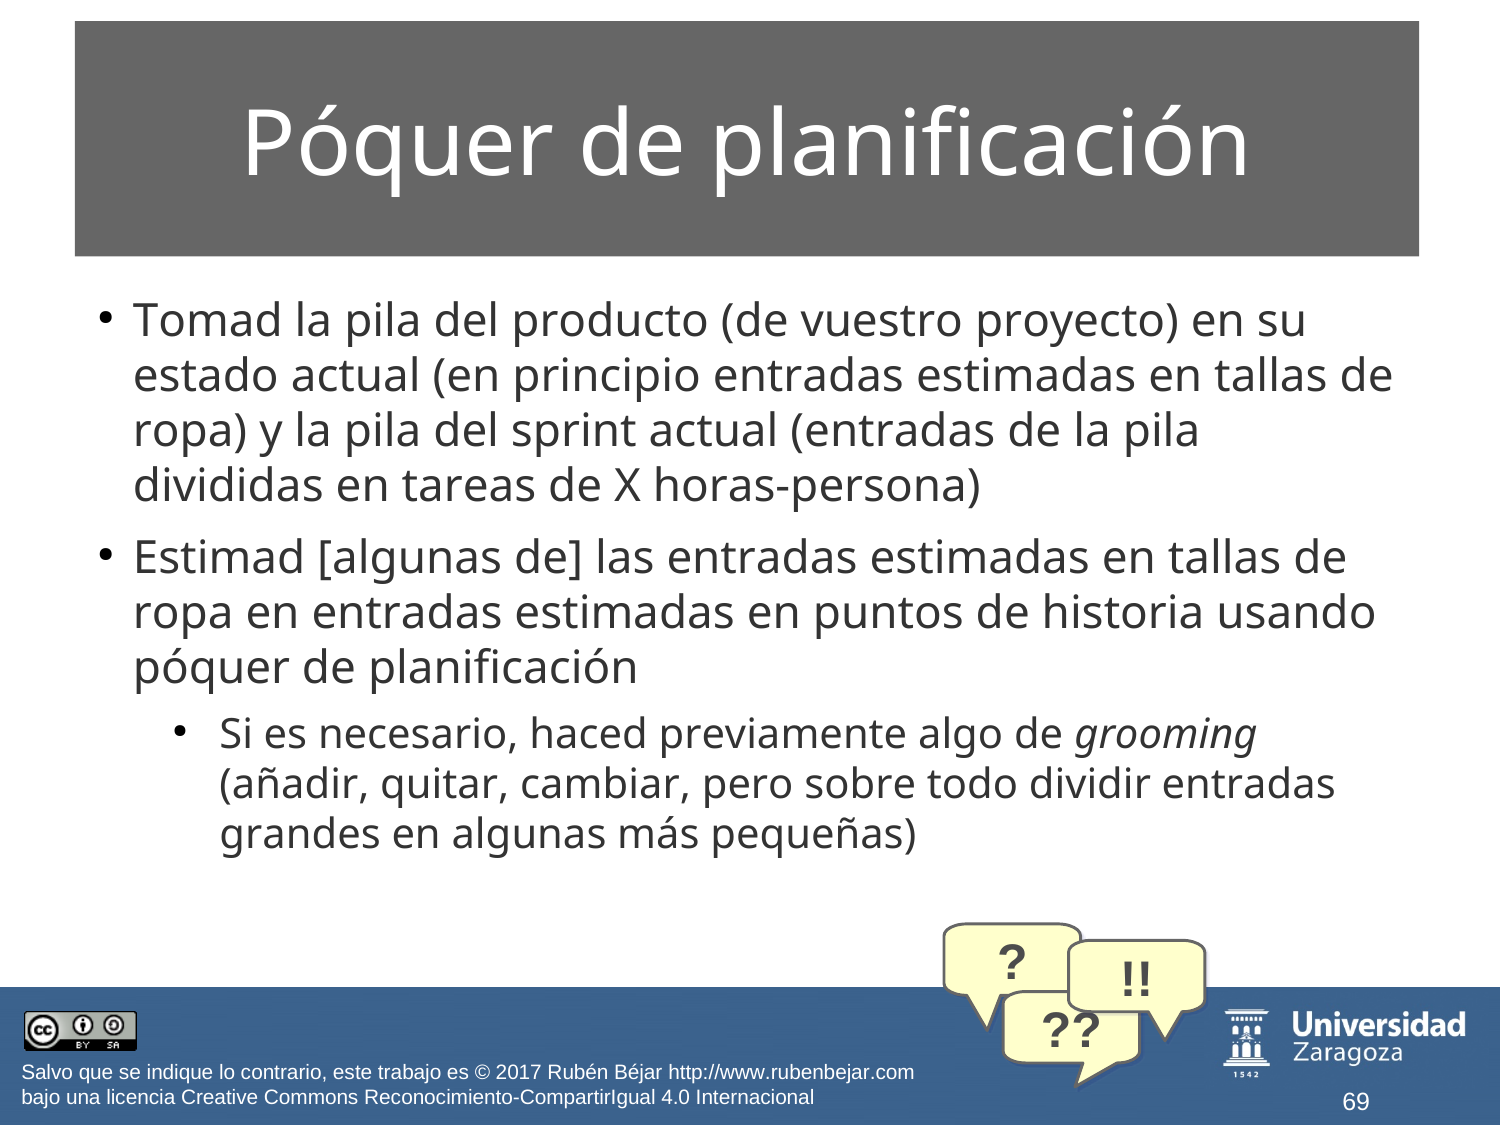

# Póquer de planificación
Tomad la pila del producto (de vuestro proyecto) en su estado actual (en principio entradas estimadas en tallas de ropa) y la pila del sprint actual (entradas de la pila divididas en tareas de X horas-persona)
Estimad [algunas de] las entradas estimadas en tallas de ropa en entradas estimadas en puntos de historia usando póquer de planificación
Si es necesario, haced previamente algo de grooming (añadir, quitar, cambiar, pero sobre todo dividir entradas grandes en algunas más pequeñas)
?
!!
??